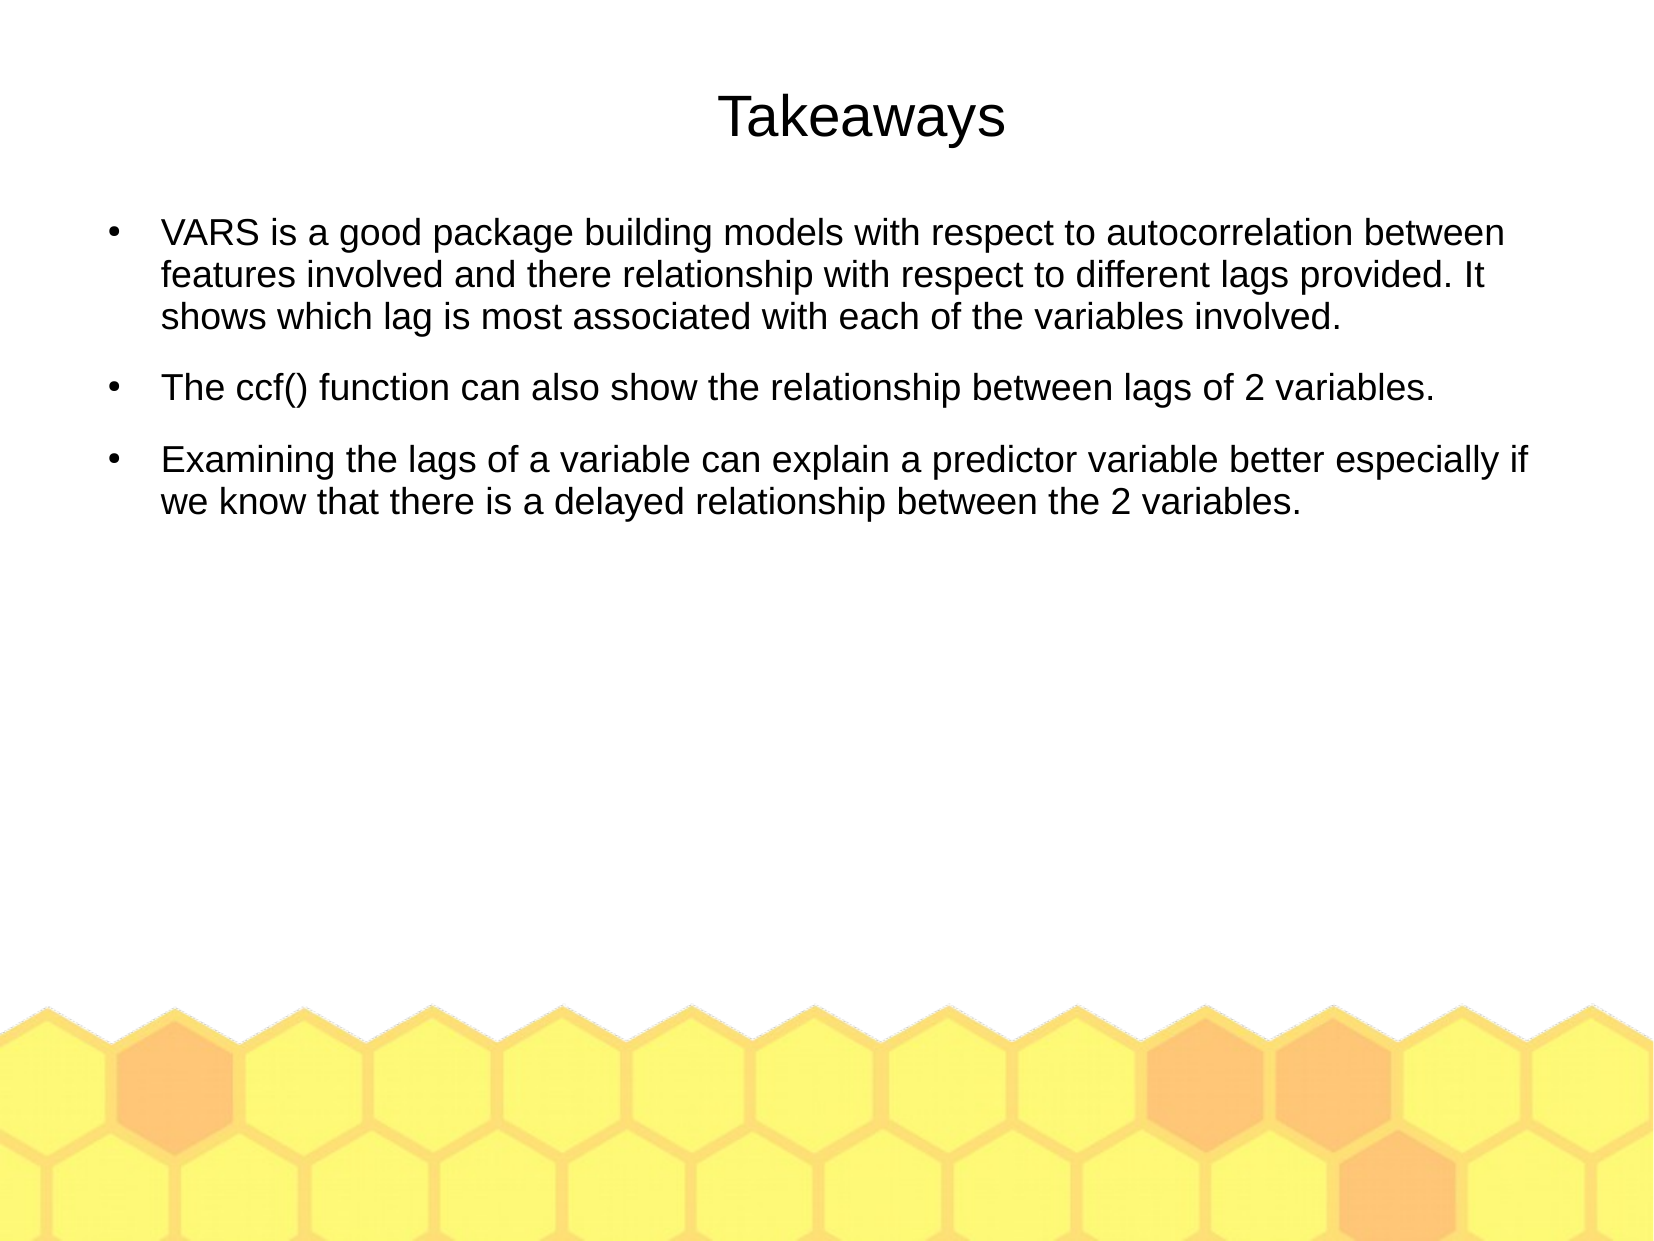

# Takeaways
VARS is a good package building models with respect to autocorrelation between features involved and there relationship with respect to different lags provided. It shows which lag is most associated with each of the variables involved.
The ccf() function can also show the relationship between lags of 2 variables.
Examining the lags of a variable can explain a predictor variable better especially if we know that there is a delayed relationship between the 2 variables.